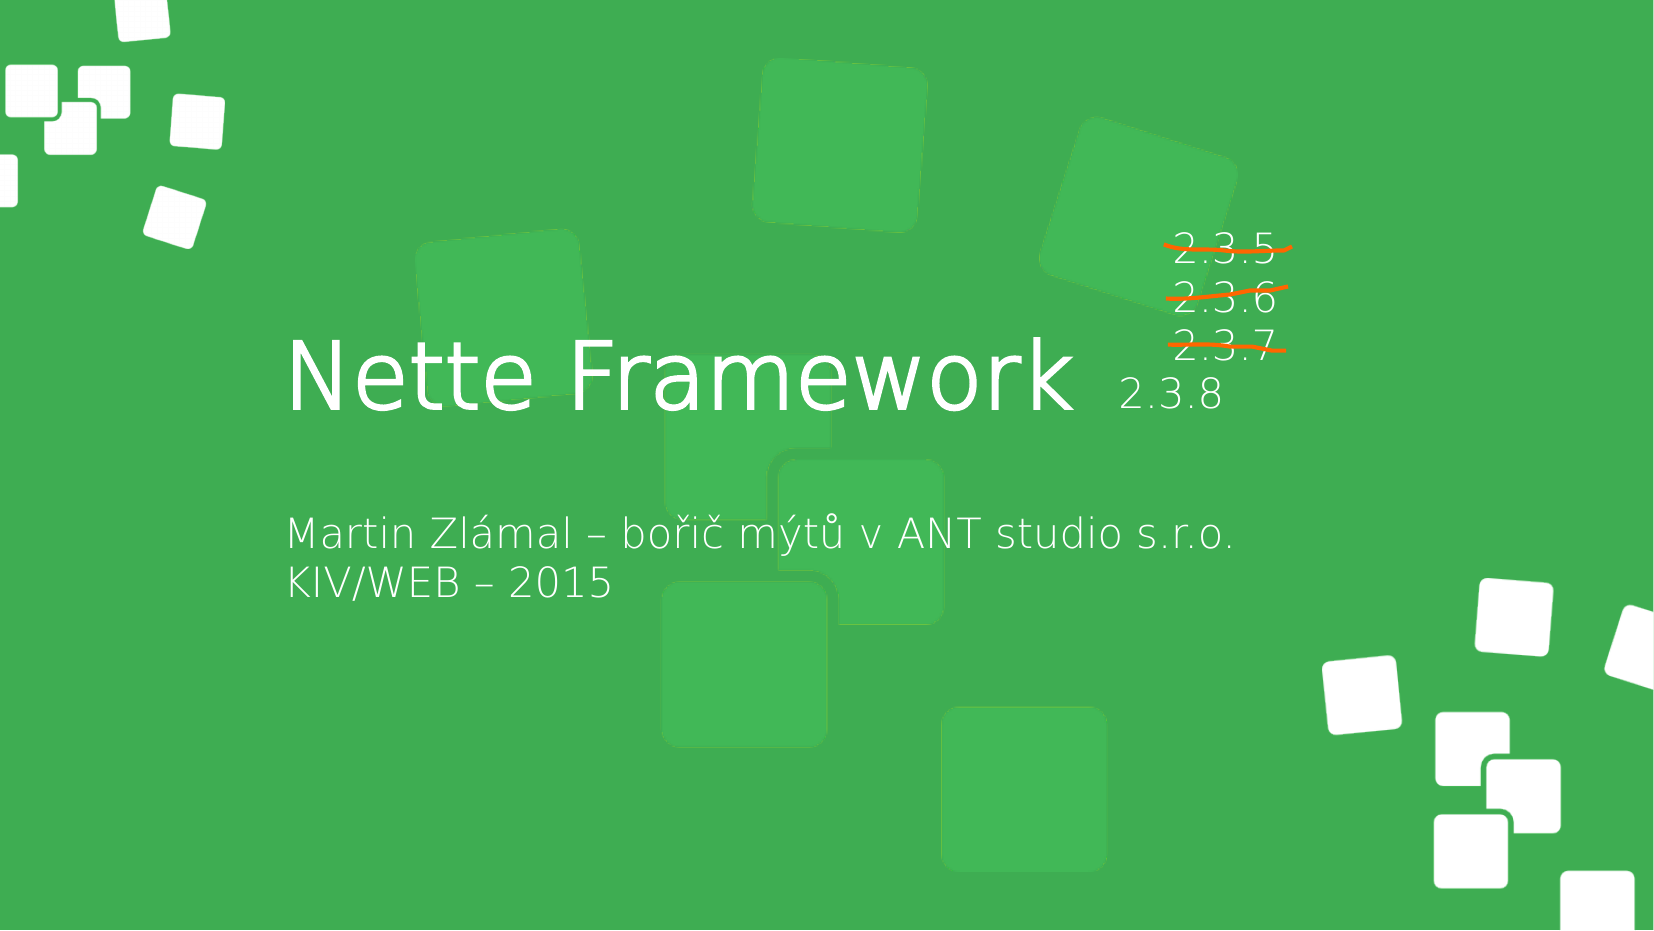

2.3.5
2.3.6
2.3.7
# Nette Framework 2.3.8 Martin Zlámal – bořič mýtů v ANT studio s.r.o. KIV/WEB – 2015